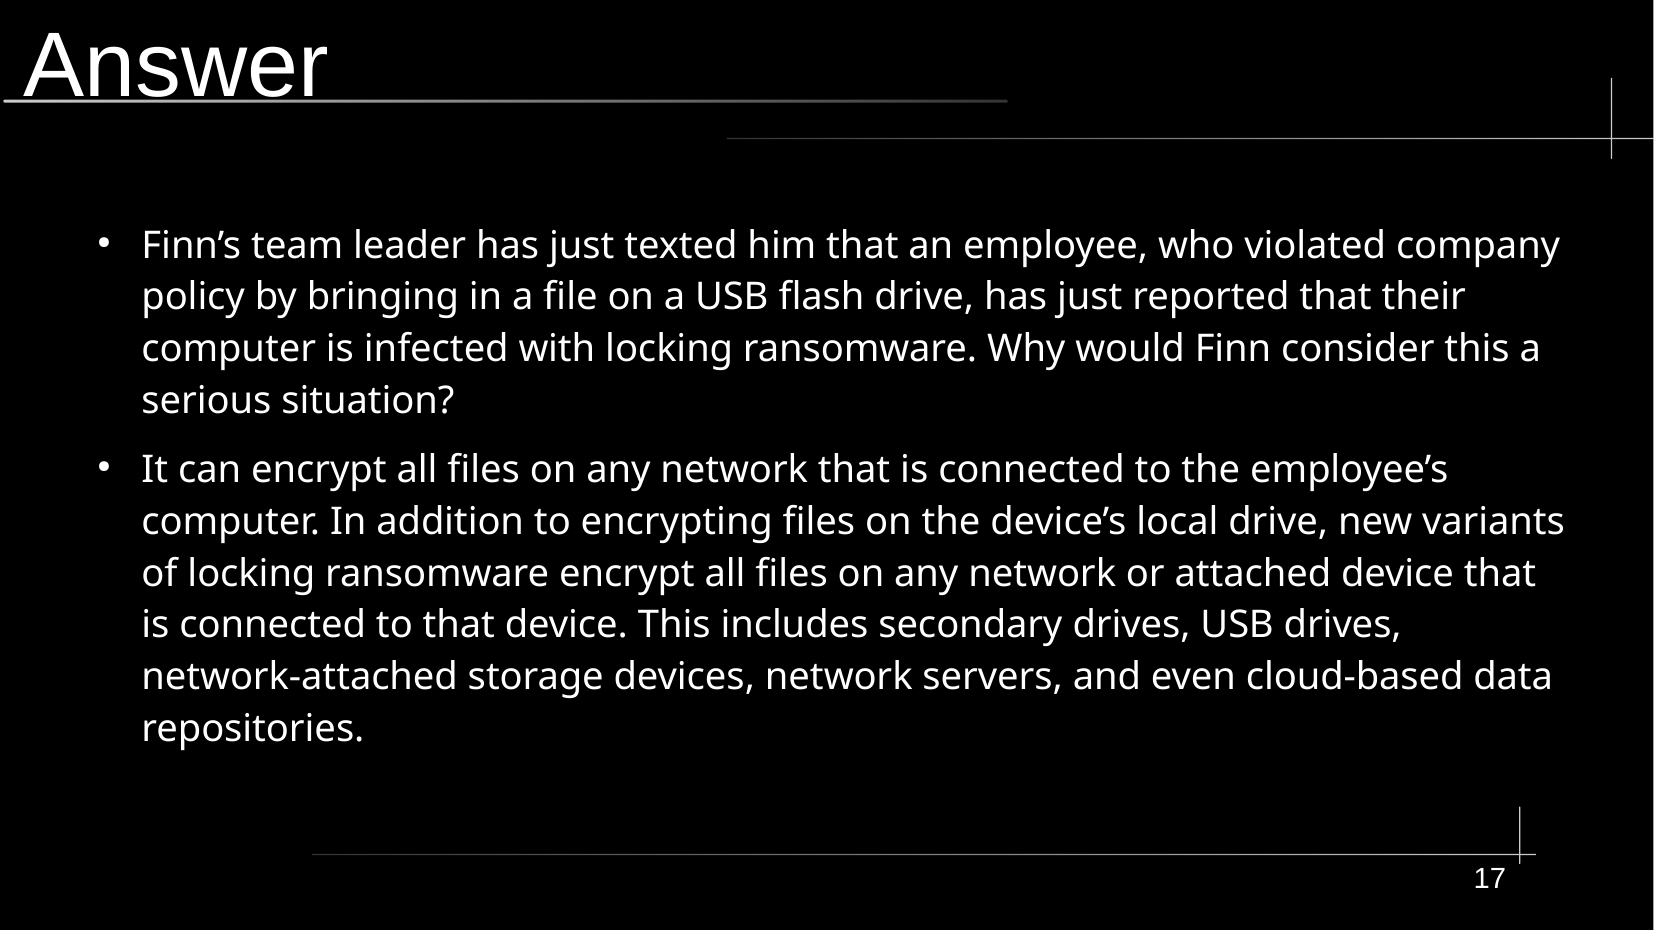

# Answer
Finn’s team leader has just texted him that an employee, who violated company policy by bringing in a file on a USB flash drive, has just reported that their computer is infected with locking ransomware. Why would Finn consider this a serious situation?
It can encrypt all files on any network that is connected to the employee’s computer. In addition to encrypting files on the device’s local drive, new variants of locking ransomware encrypt all files on any network or attached device that is connected to that device. This includes secondary drives, USB drives, network-attached storage devices, network servers, and even cloud-based data repositories.
17